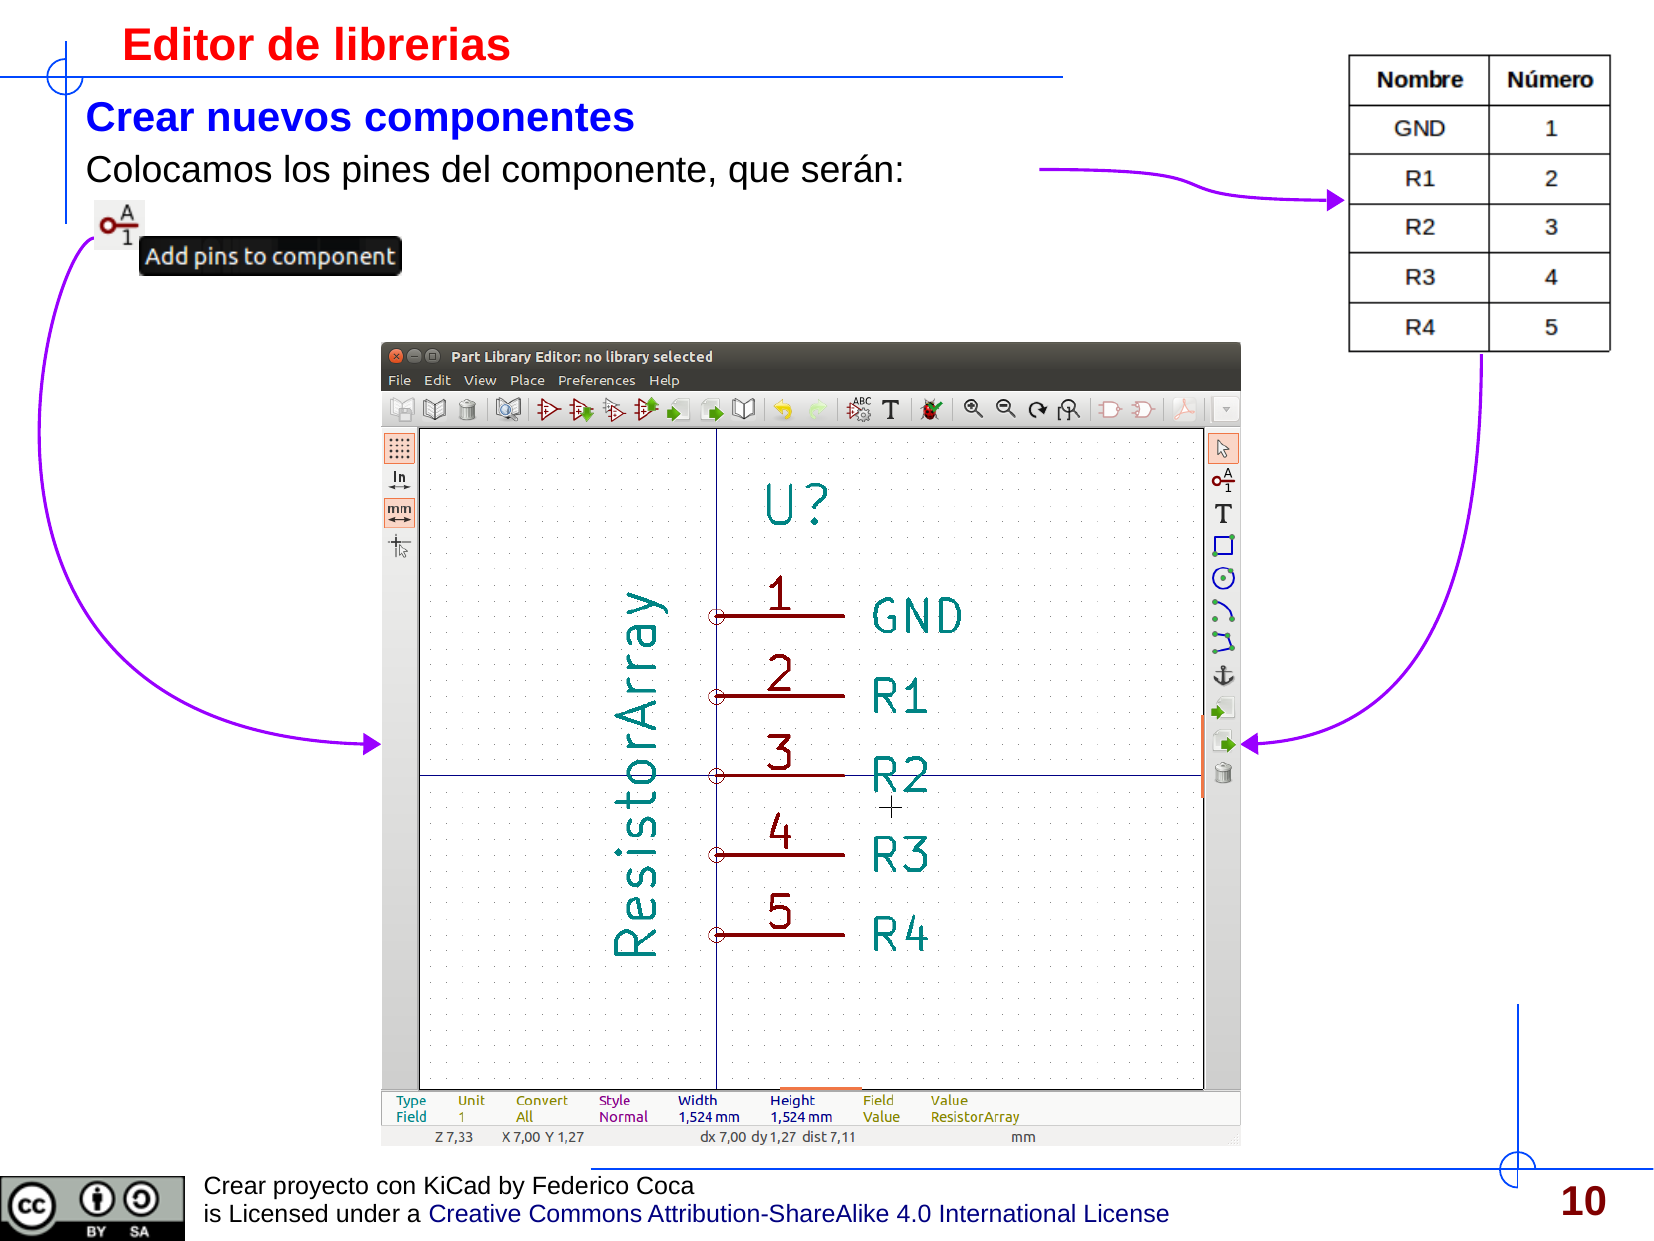

Editor de librerias
Crear nuevos componentes
Colocamos los pines del componente, que serán:
Crear proyecto con KiCad by Federico Coca
is Licensed under a Creative Commons Attribution-ShareAlike 4.0 International License